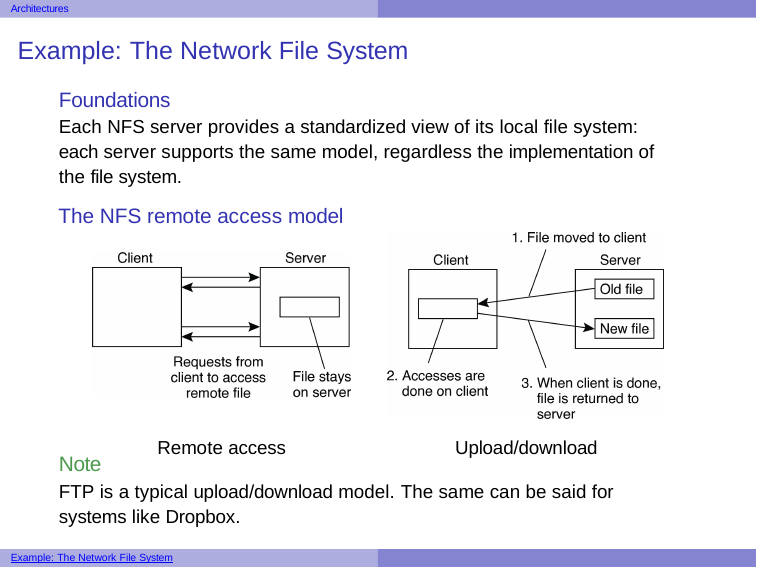

Architectures
# Example: The Network File System
Foundations
Each NFS server provides a standardized view of its local file system: each server supports the same model, regardless the implementation of the file system.
The NFS remote access model
Remote access	Upload/download
Note
FTP is a typical upload/download model. The same can be said for systems like Dropbox.
Example: The Network File System